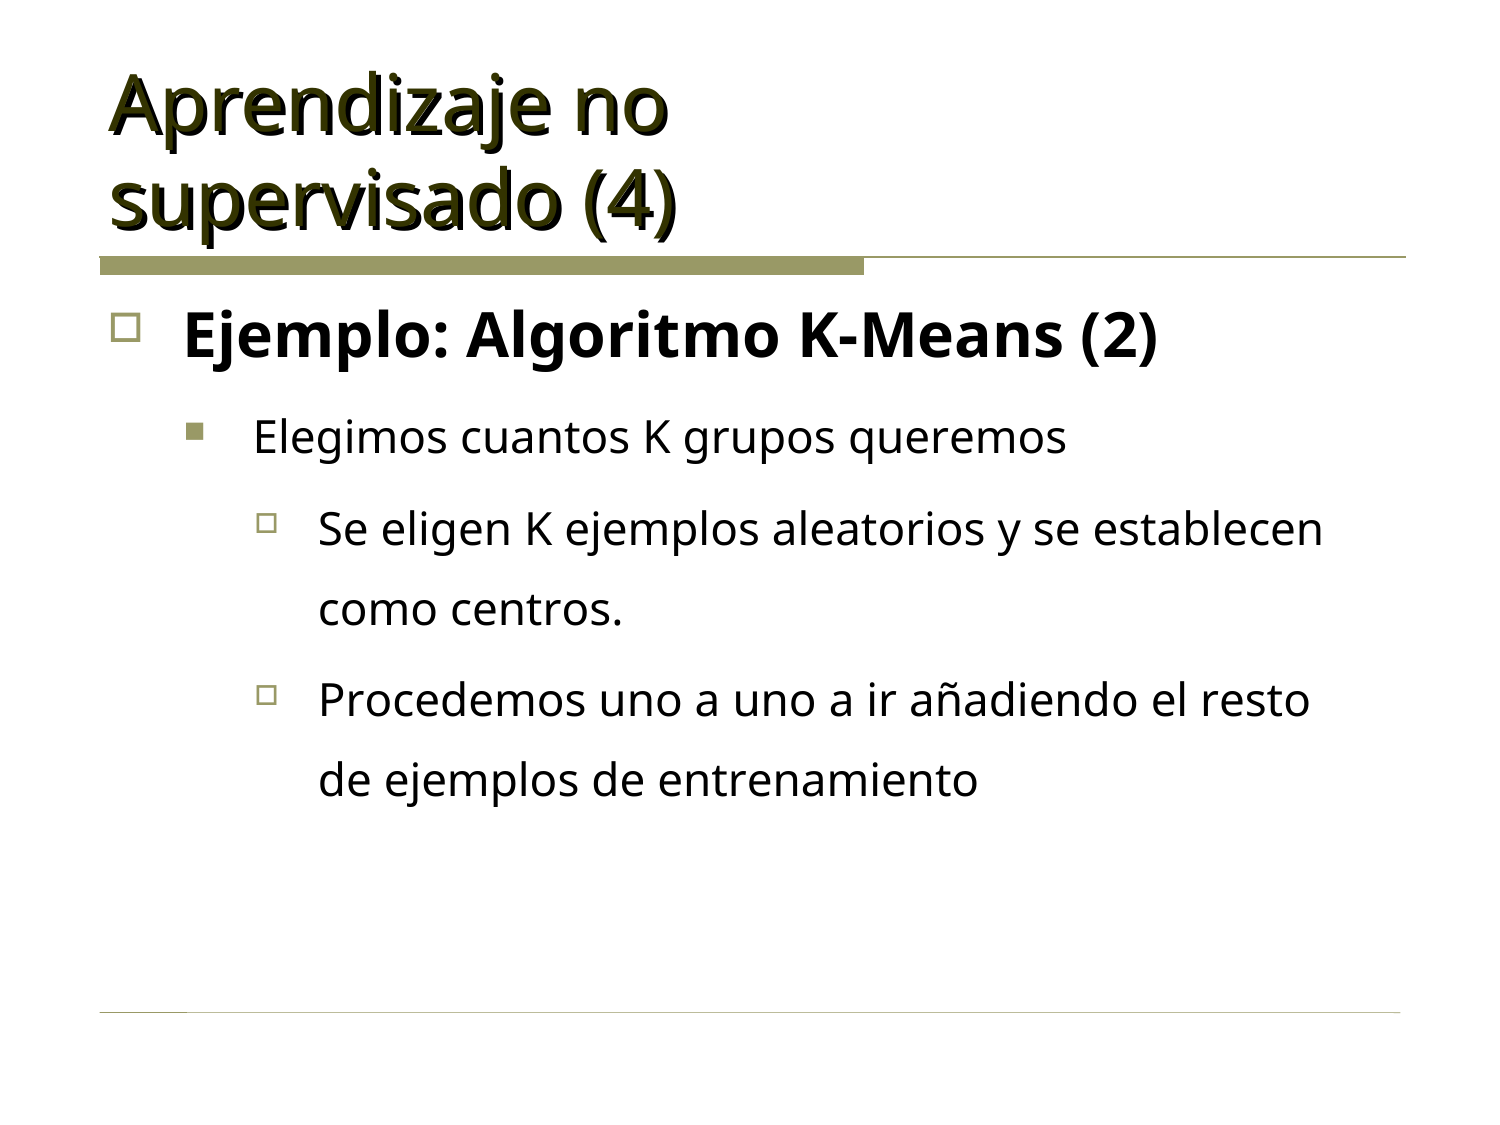

# Aprendizaje no supervisado (4)
Ejemplo: Algoritmo K-Means (2)
Elegimos cuantos K grupos queremos
Se eligen K ejemplos aleatorios y se establecen como centros.
Procedemos uno a uno a ir añadiendo el resto de ejemplos de entrenamiento